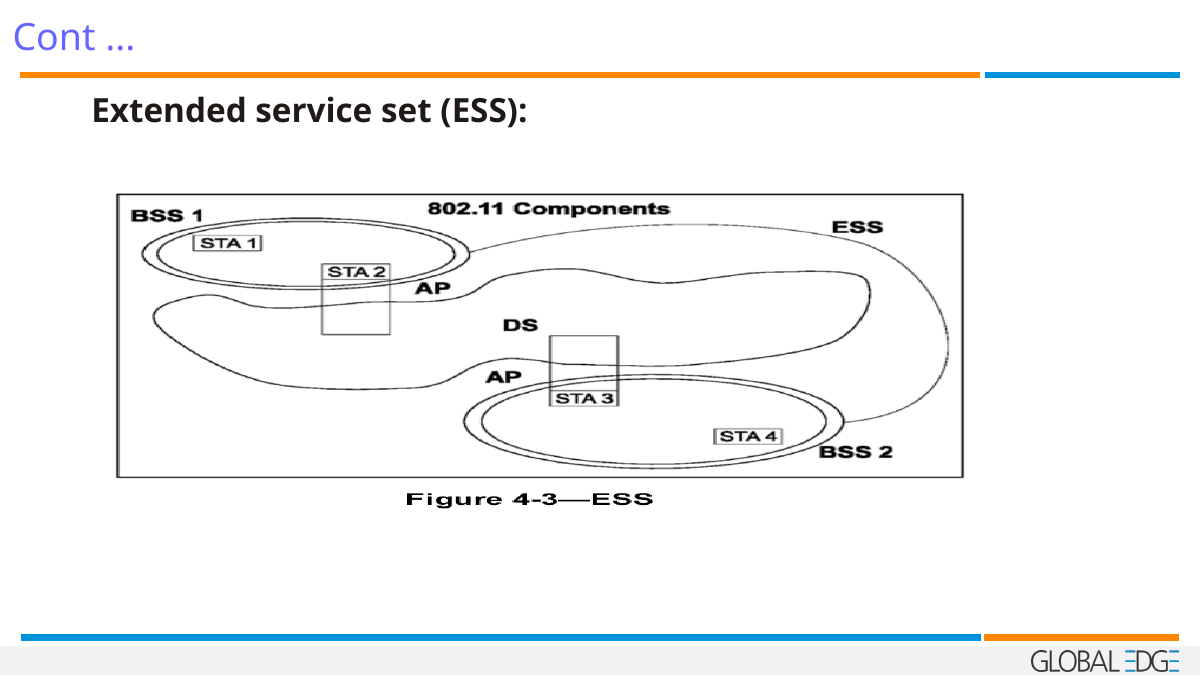

# Cont ...
Extended service set (ESS):